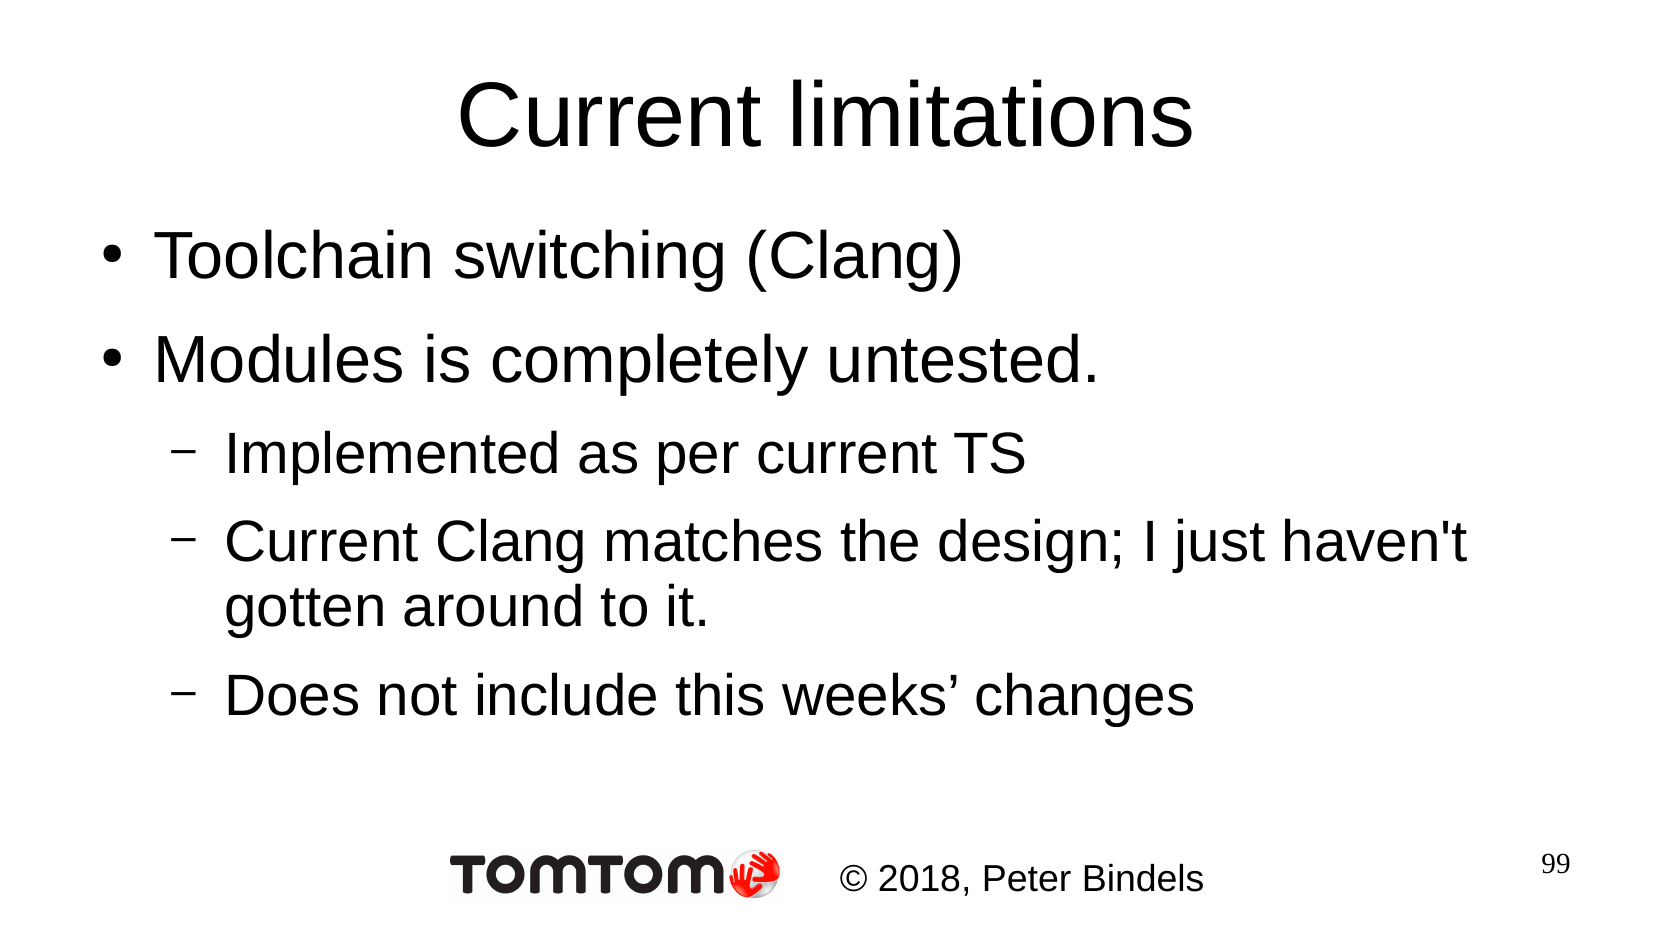

# Current limitations
Toolchain switching (Clang)
Modules is completely untested.
Implemented as per current TS
Current Clang matches the design; I just haven't gotten around to it.
Does not include this weeks’ changes
99